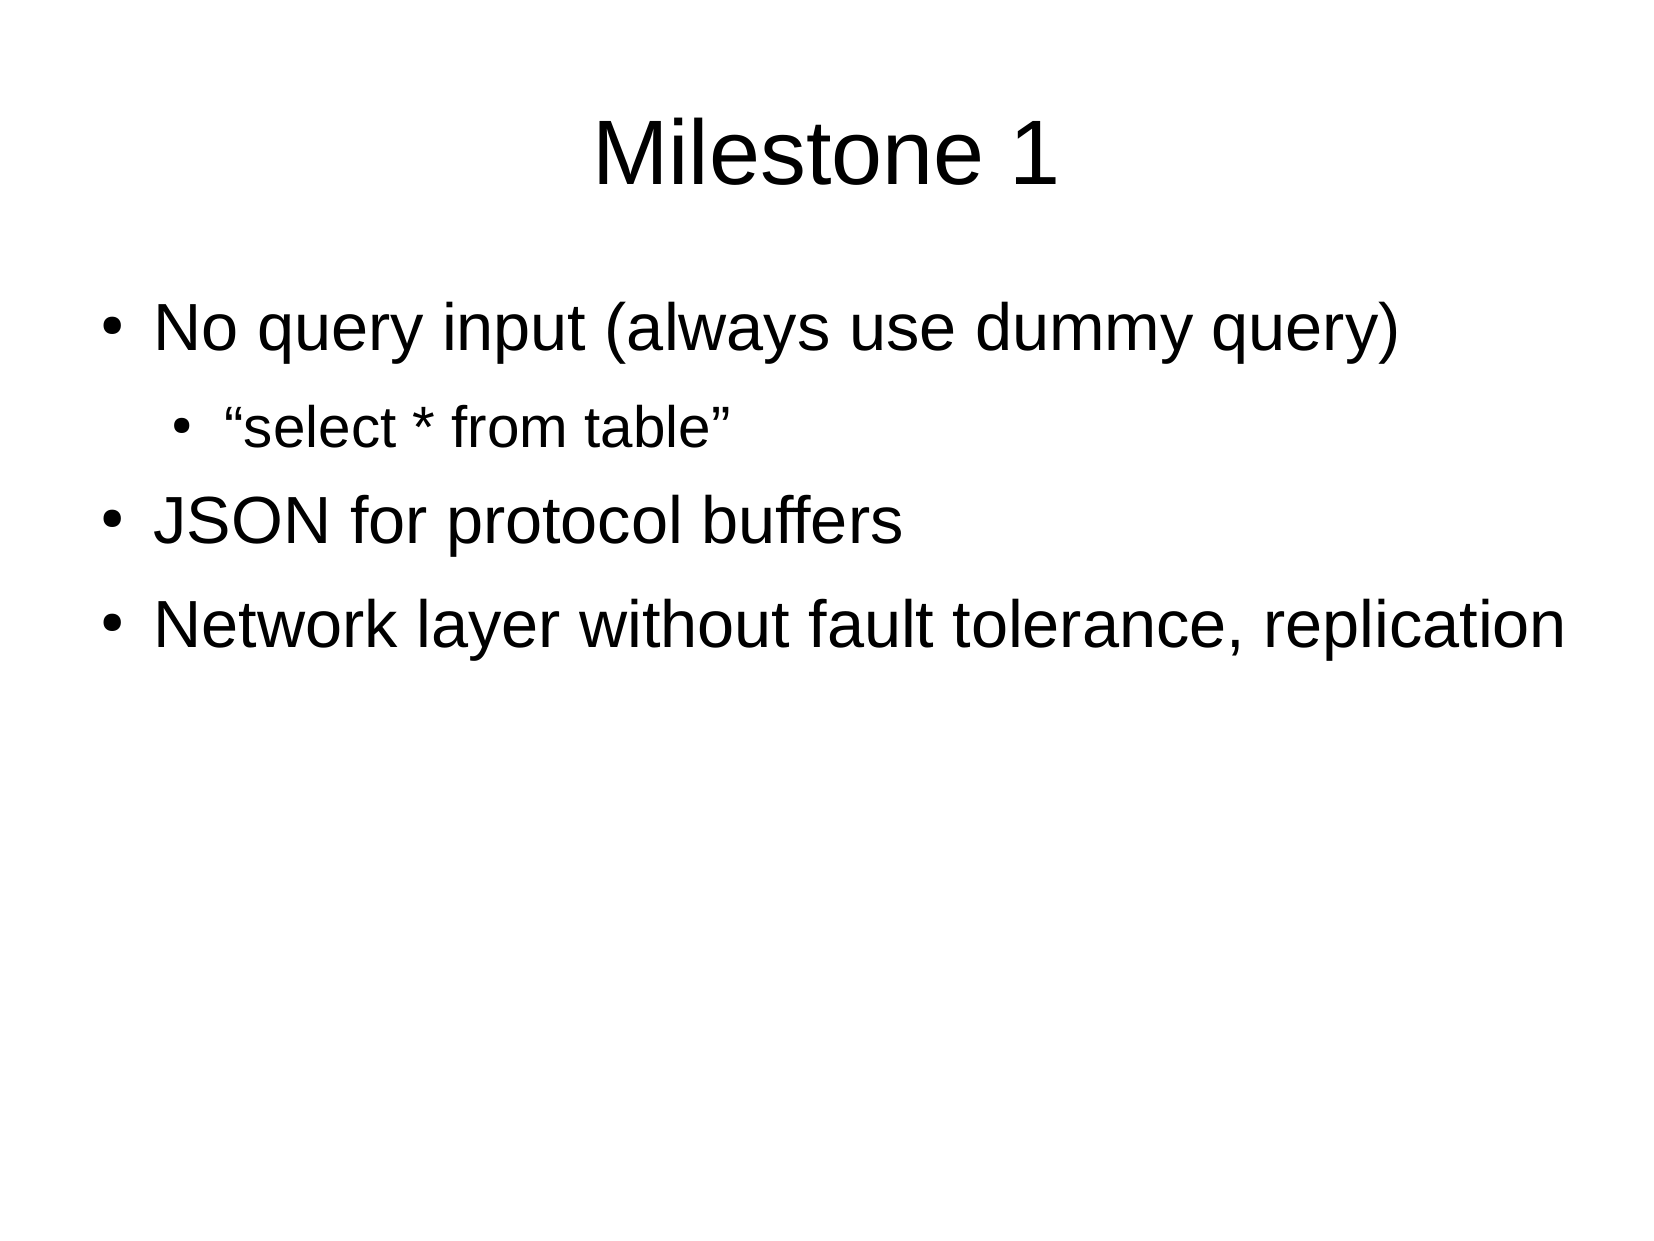

# Milestone 1
No query input (always use dummy query)
“select * from table”
JSON for protocol buffers
Network layer without fault tolerance, replication